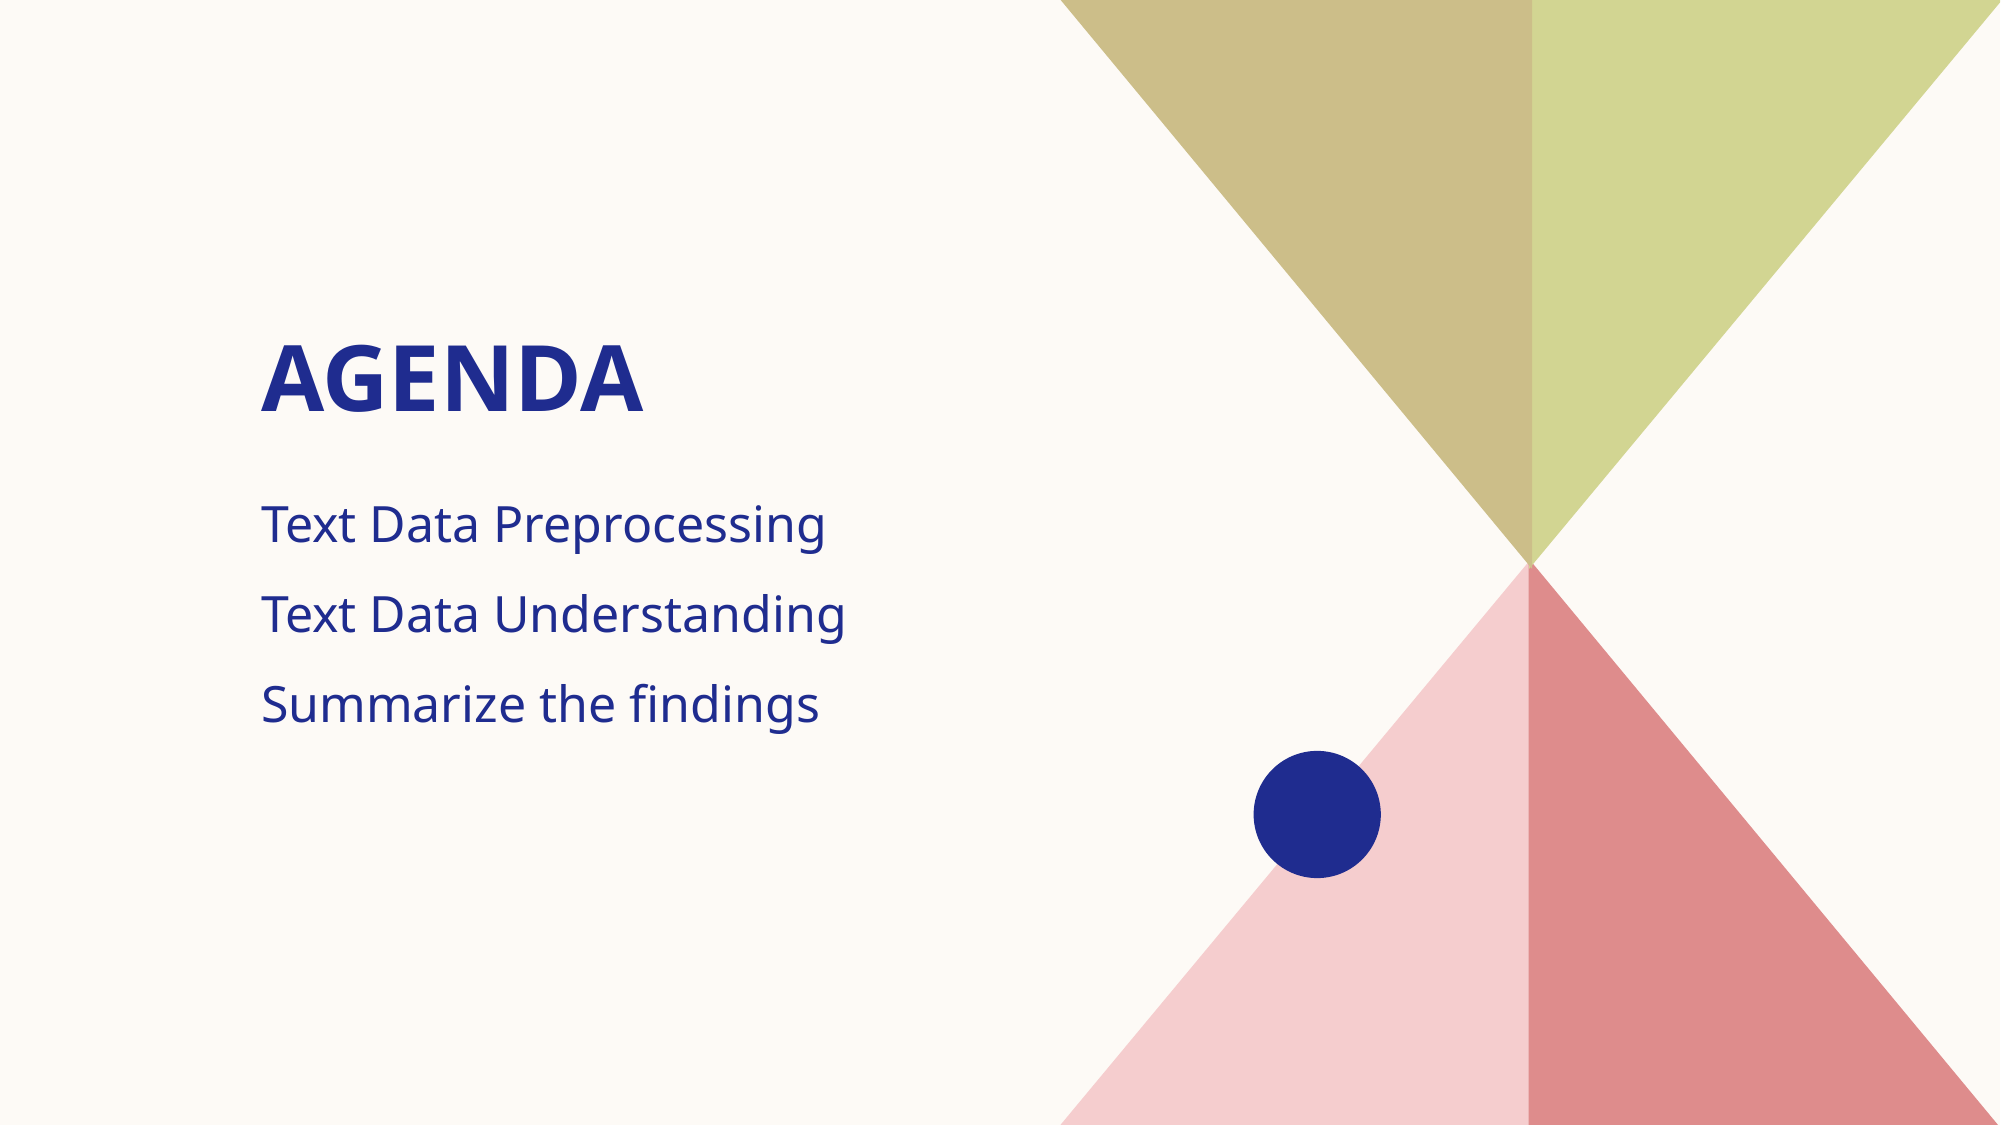

# AGENDA
Text Data Preprocessing
Text Data Understanding
Summarize the findings​